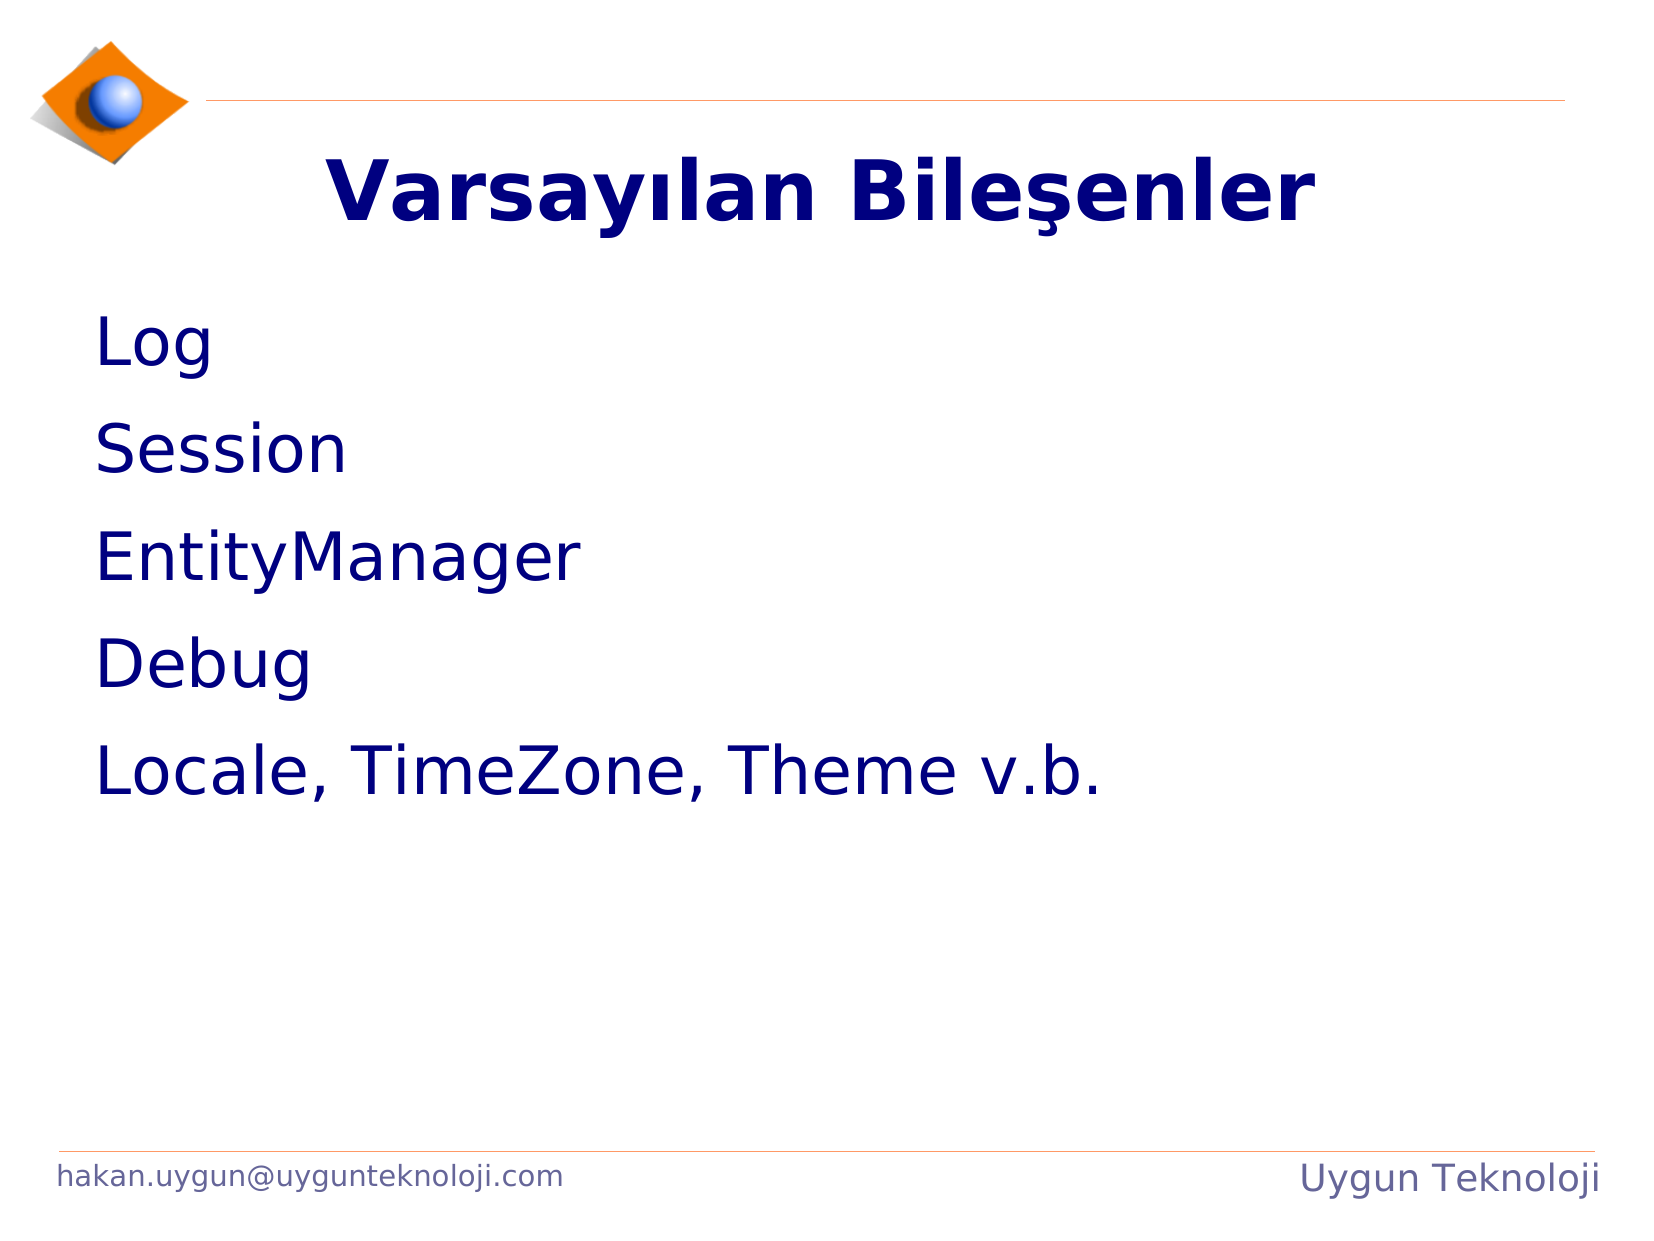

# Varsayılan Bileşenler
Log
Session
EntityManager
Debug
Locale, TimeZone, Theme v.b.